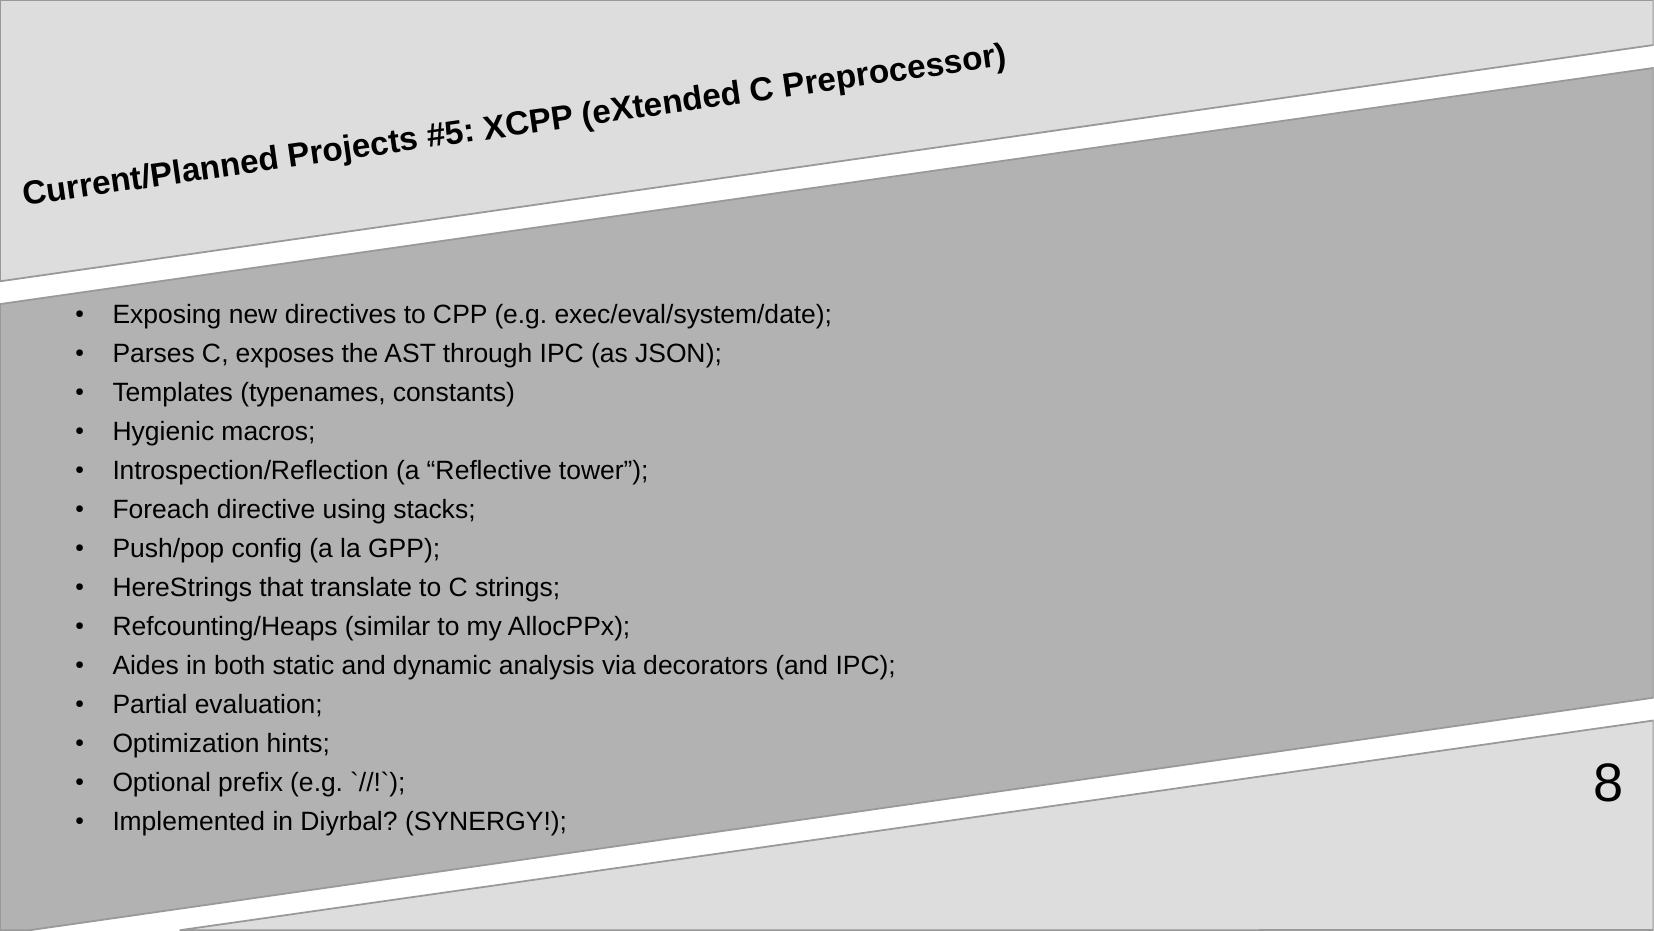

# Current/Planned Projects #5: XCPP (eXtended C Preprocessor)
Exposing new directives to CPP (e.g. exec/eval/system/date);
Parses C, exposes the AST through IPC (as JSON);
Templates (typenames, constants)
Hygienic macros;
Introspection/Reflection (a “Reflective tower”);
Foreach directive using stacks;
Push/pop config (a la GPP);
HereStrings that translate to C strings;
Refcounting/Heaps (similar to my AllocPPx);
Aides in both static and dynamic analysis via decorators (and IPC);
Partial evaluation;
Optimization hints;
Optional prefix (e.g. `//!`);
Implemented in Diyrbal? (SYNERGY!);
8